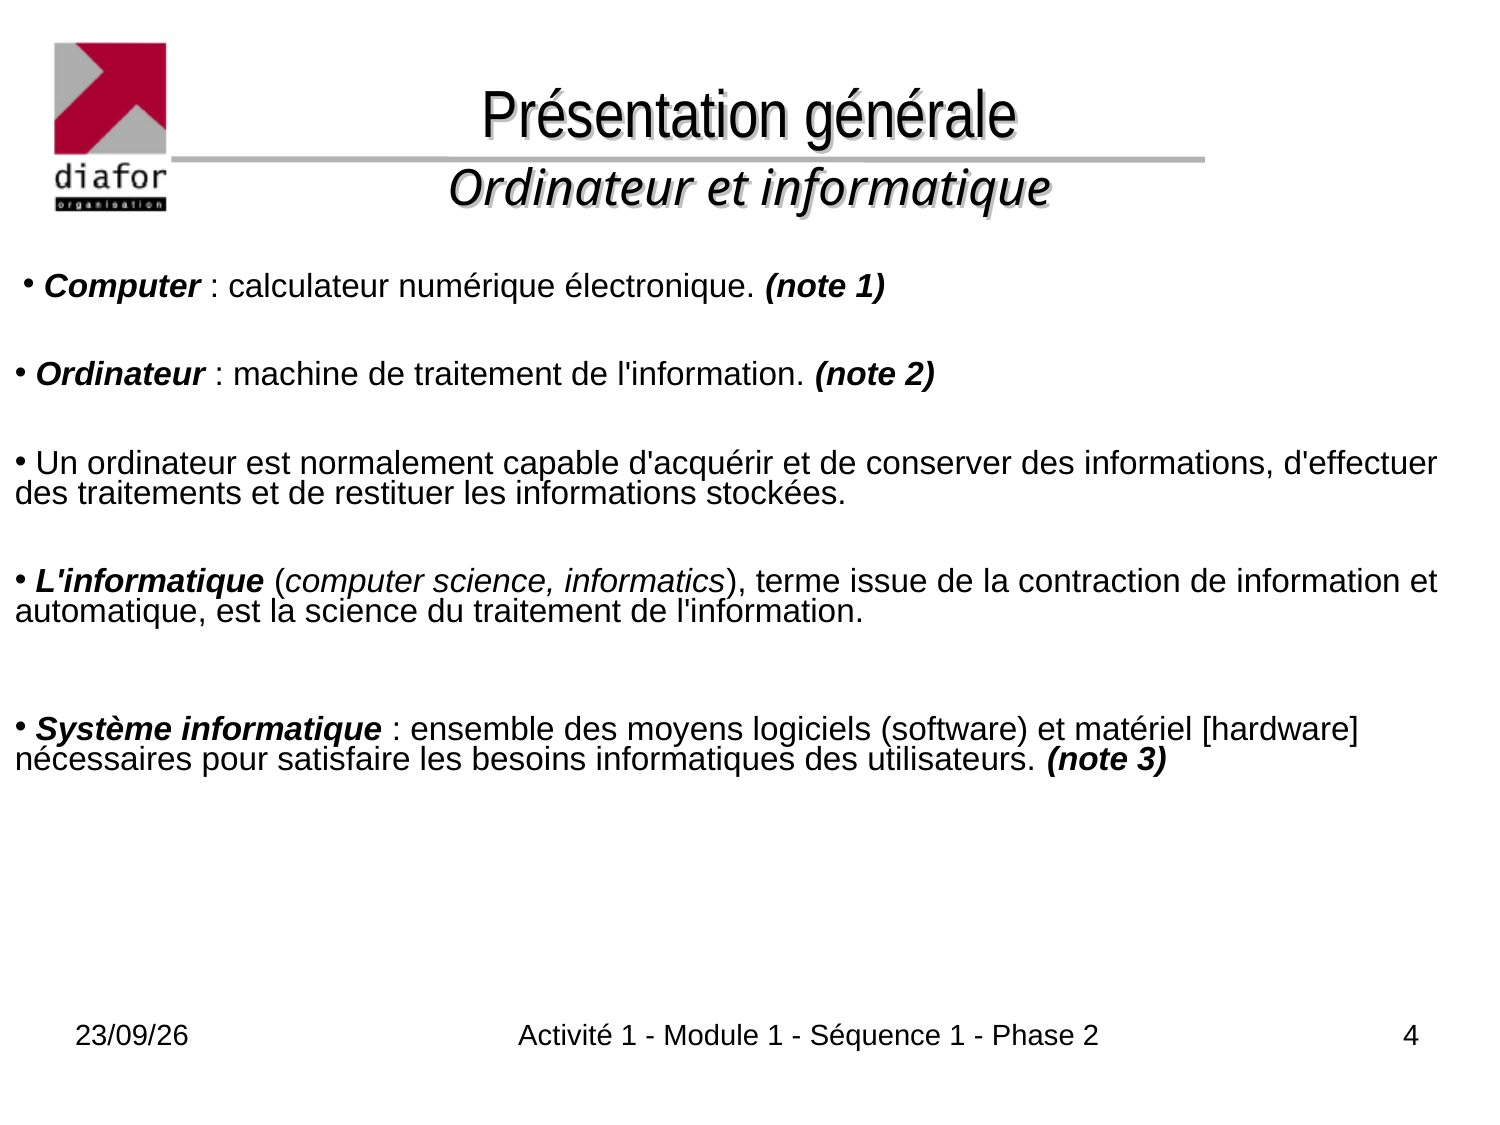

# Présentation générale Ordinateur et informatique
 Computer : calculateur numérique électronique. (note 1)
 Ordinateur : machine de traitement de l'information. (note 2)
 Un ordinateur est normalement capable d'acquérir et de conserver des informations, d'effectuer des traitements et de restituer les informations stockées.
 L'informatique (computer science, informatics), terme issue de la contraction de information et
automatique, est la science du traitement de l'information.
 Système informatique : ensemble des moyens logiciels (software) et matériel [hardware]
nécessaires pour satisfaire les besoins informatiques des utilisateurs. (note 3)
Activité 1 - Module 1 - Séquence 1 - Phase 2
4